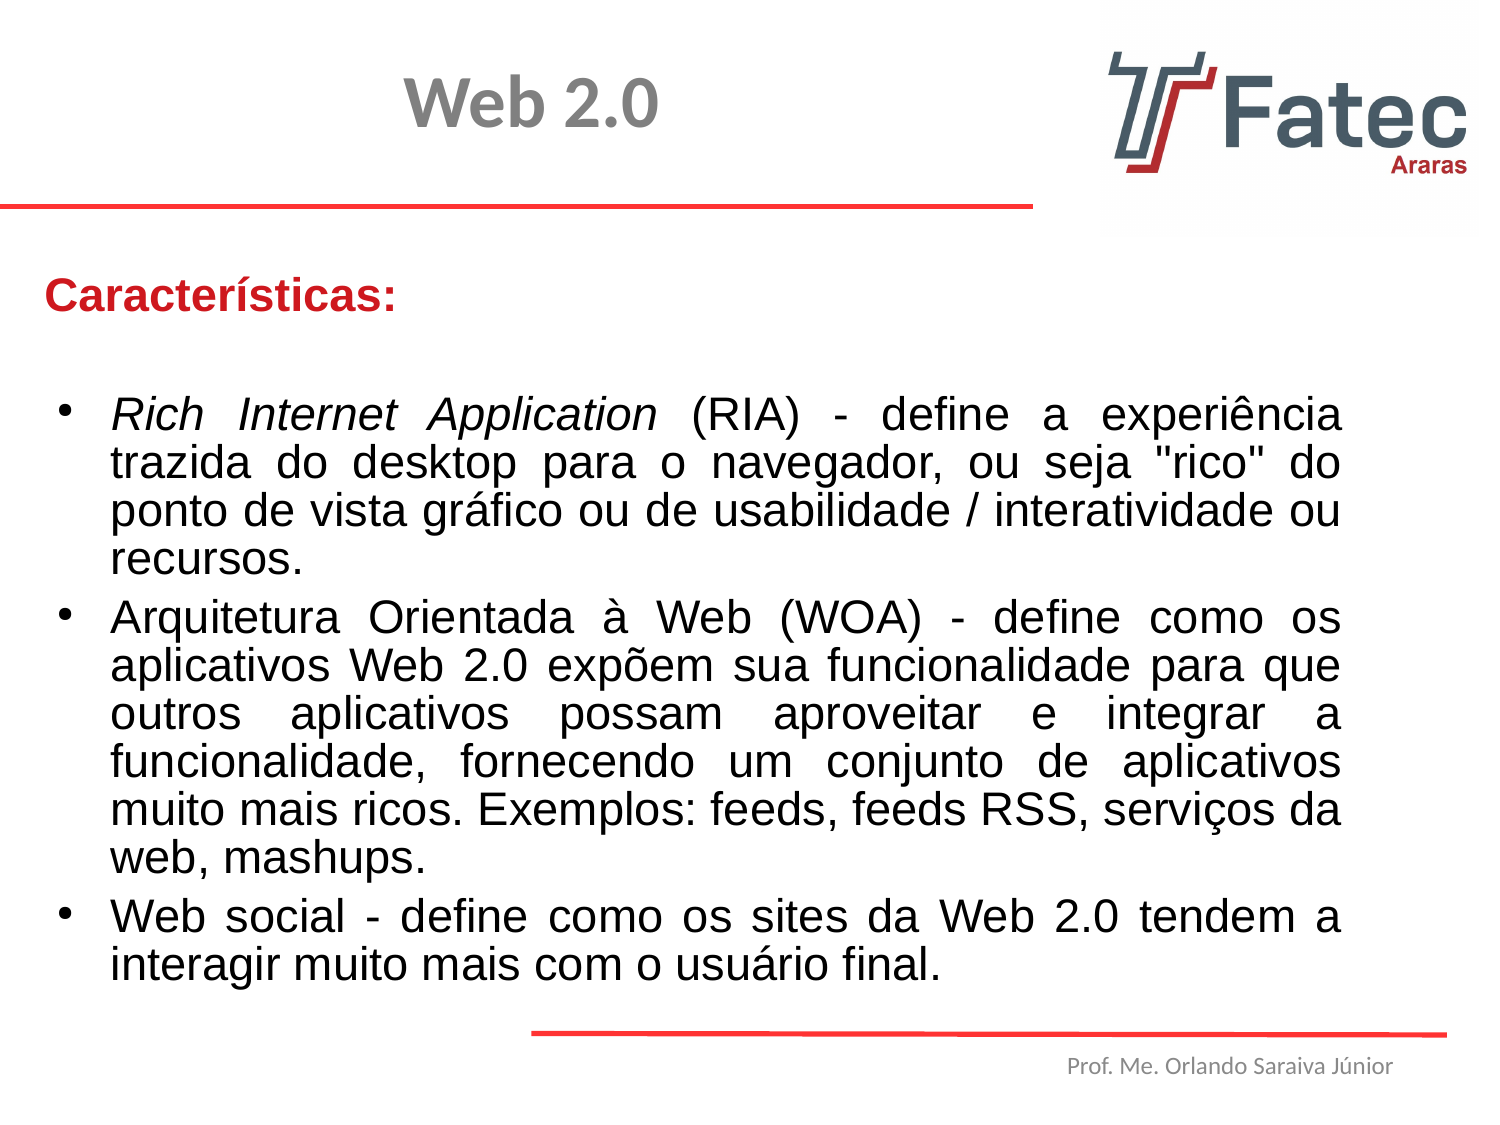

Web 2.0
# Características:
Rich Internet Application (RIA) - define a experiência trazida do desktop para o navegador, ou seja "rico" do ponto de vista gráfico ou de usabilidade / interatividade ou recursos.
Arquitetura Orientada à Web (WOA) - define como os aplicativos Web 2.0 expõem sua funcionalidade para que outros aplicativos possam aproveitar e integrar a funcionalidade, fornecendo um conjunto de aplicativos muito mais ricos. Exemplos: feeds, feeds RSS, serviços da web, mashups.
Web social - define como os sites da Web 2.0 tendem a interagir muito mais com o usuário final.